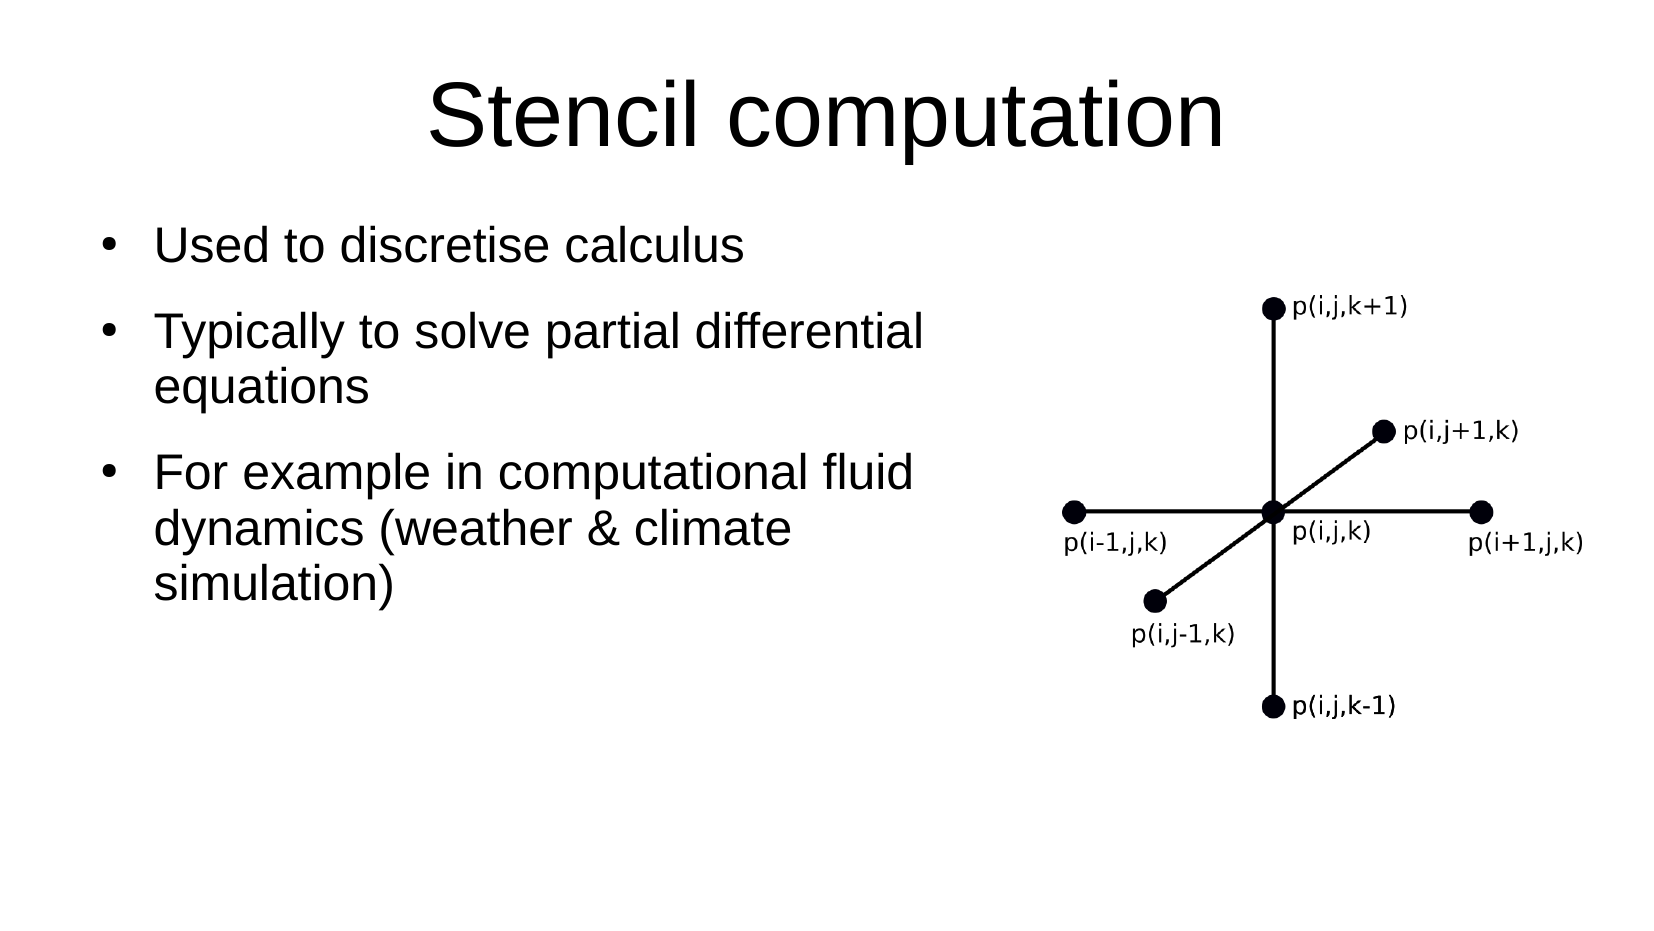

# Stencil computation
Used to discretise calculus
Typically to solve partial differential equations
For example in computational fluid dynamics (weather & climate simulation)